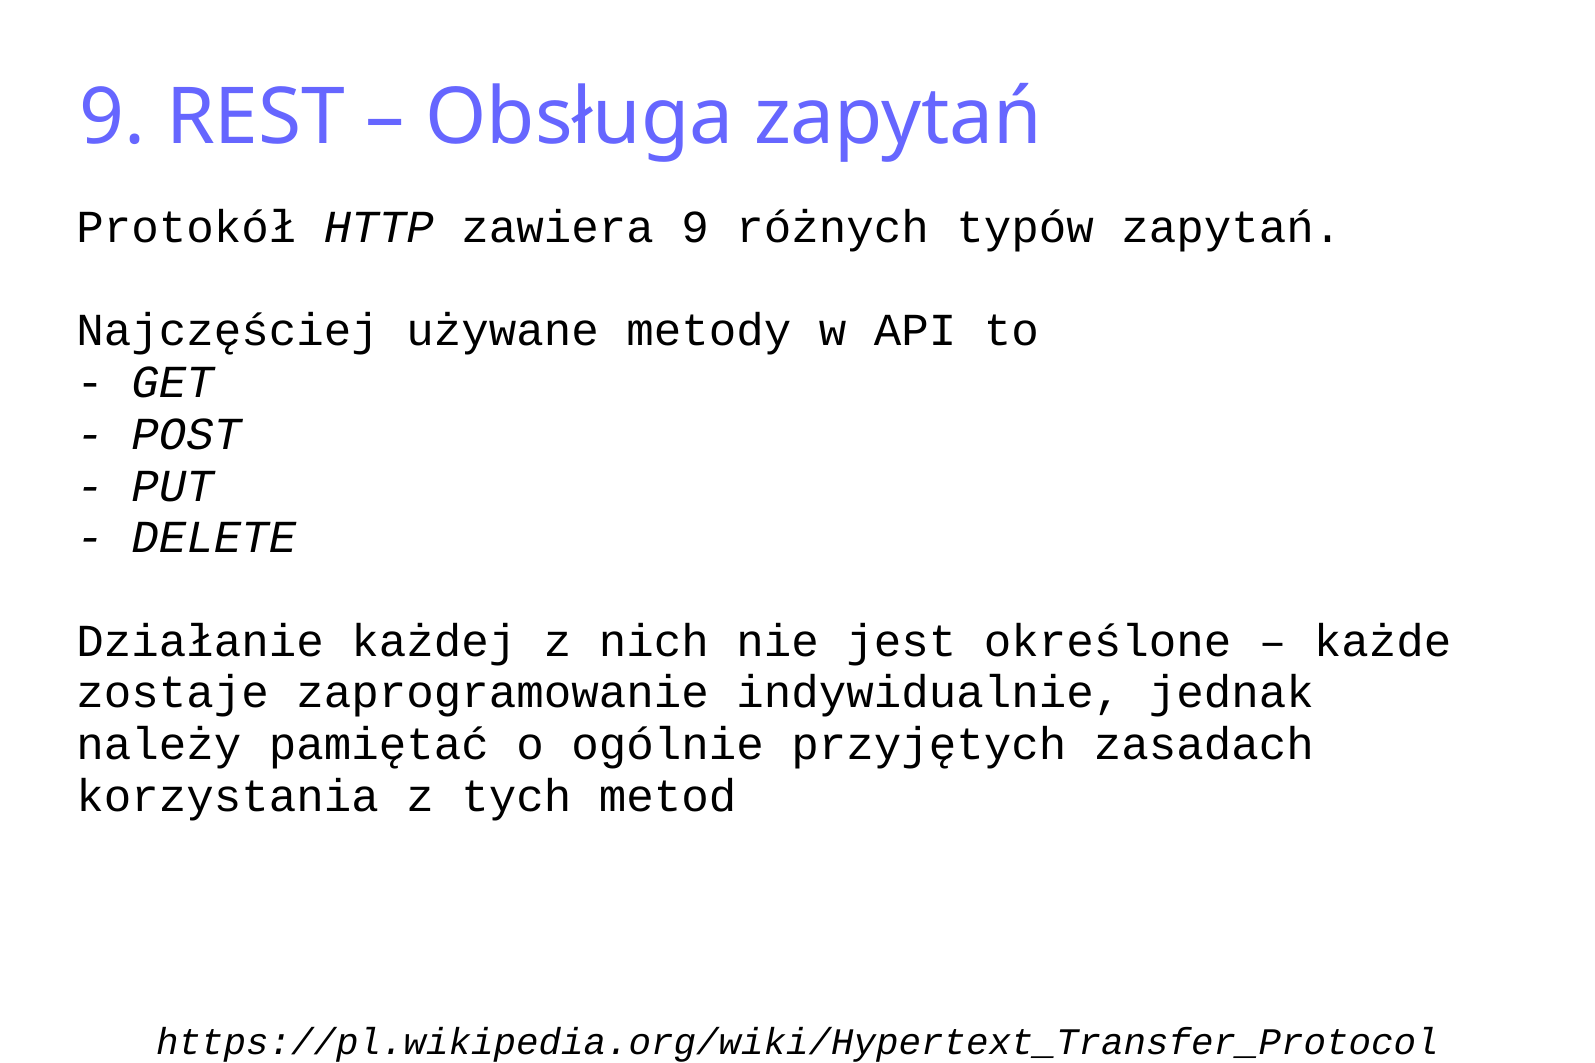

# 9. REST – Obsługa zapytań
Protokół HTTP zawiera 9 różnych typów zapytań.
Najczęściej używane metody w API to
- GET
- POST
- PUT
- DELETE
Działanie każdej z nich nie jest określone – każde zostaje zaprogramowanie indywidualnie, jednak należy pamiętać o ogólnie przyjętych zasadach korzystania z tych metod
https://pl.wikipedia.org/wiki/Hypertext_Transfer_Protocol